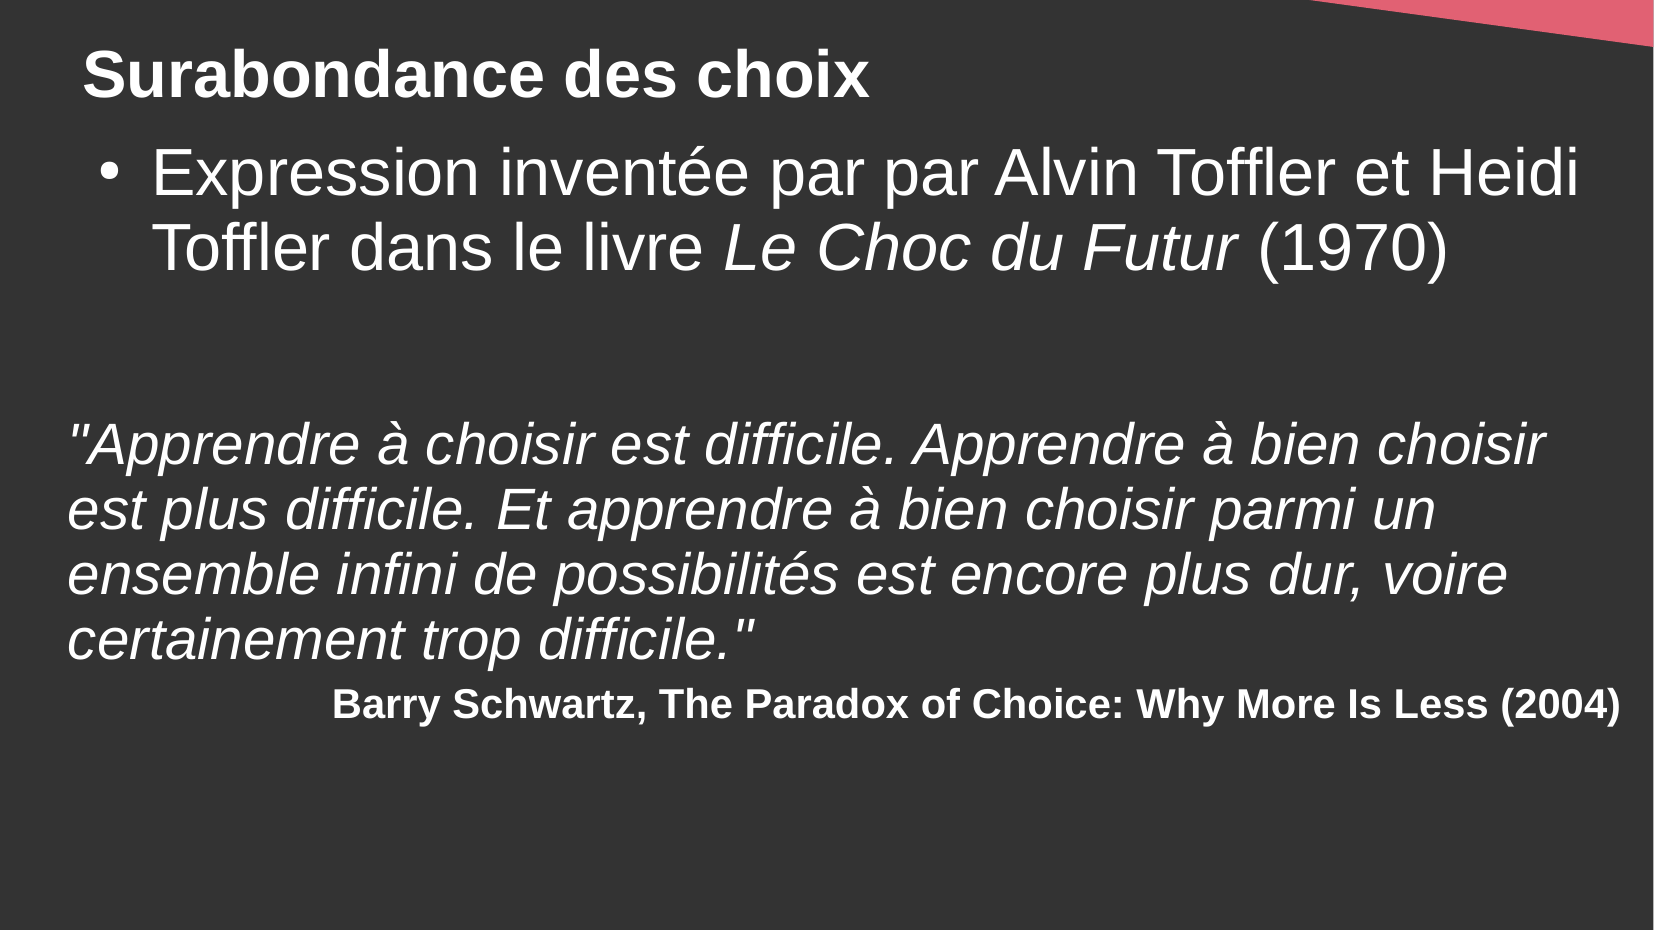

# Surabondance des choix
Expression inventée par par Alvin Toffler et Heidi Toffler dans le livre Le Choc du Futur (1970)
"Apprendre à choisir est difficile. Apprendre à bien choisir est plus difficile. Et apprendre à bien choisir parmi un ensemble infini de possibilités est encore plus dur, voire certainement trop difficile."
 Barry Schwartz, The Paradox of Choice: Why More Is Less (2004)